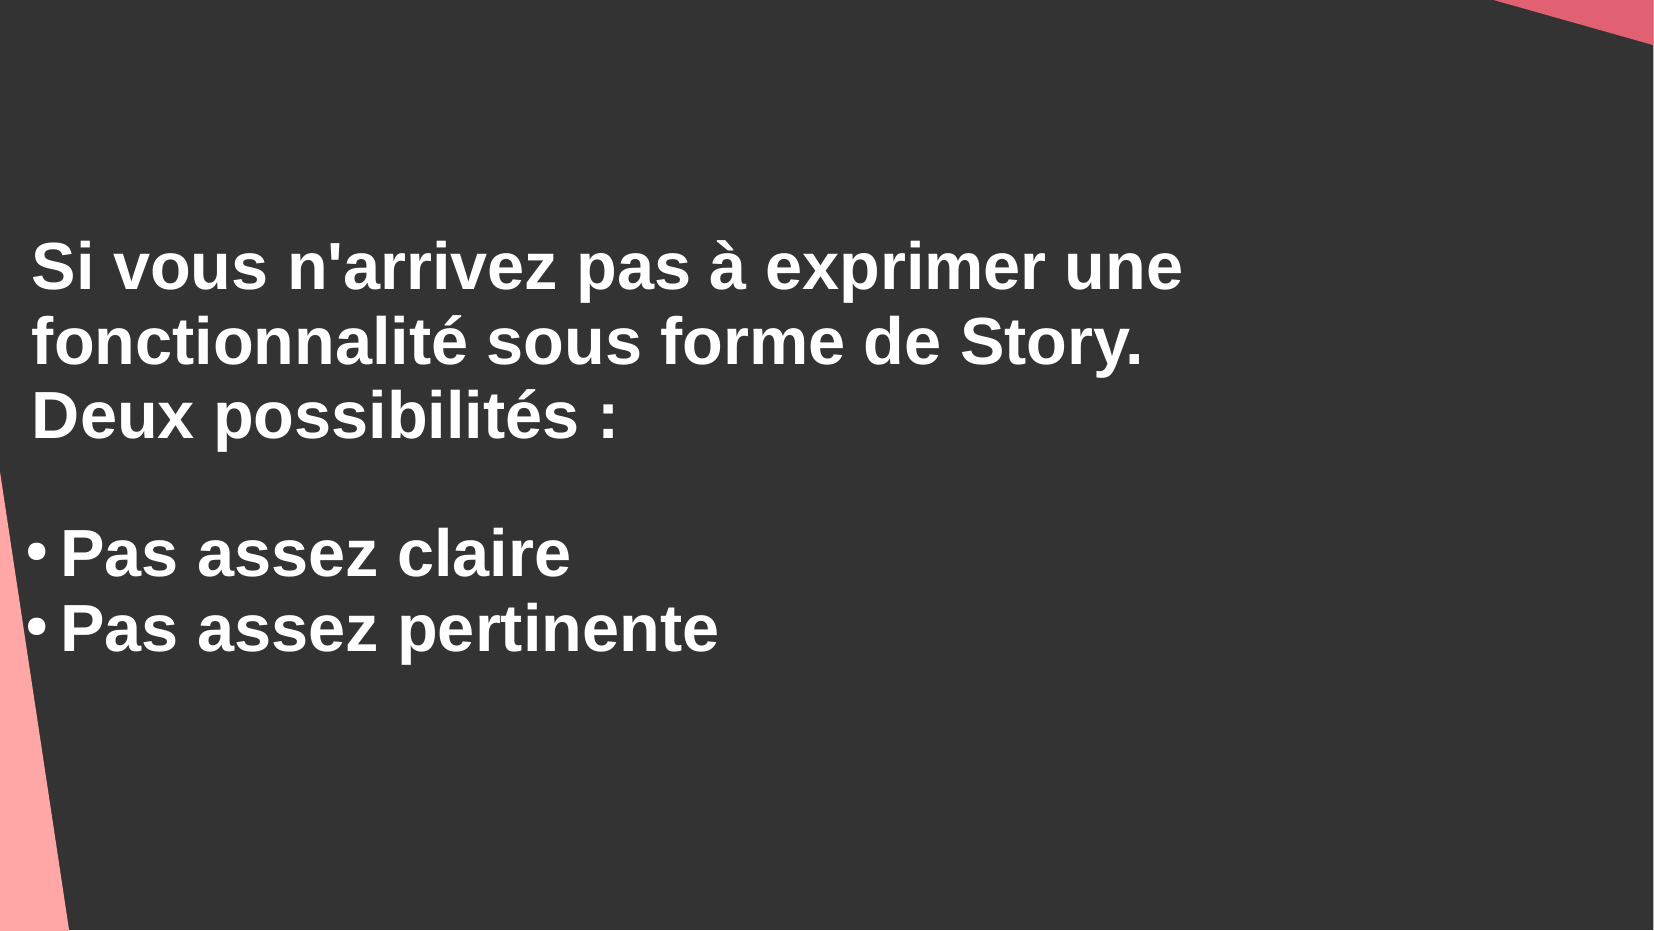

# Si vous n'arrivez pas à exprimer une fonctionnalité sous forme de Story. Deux possibilités :
Pas assez claire
Pas assez pertinente